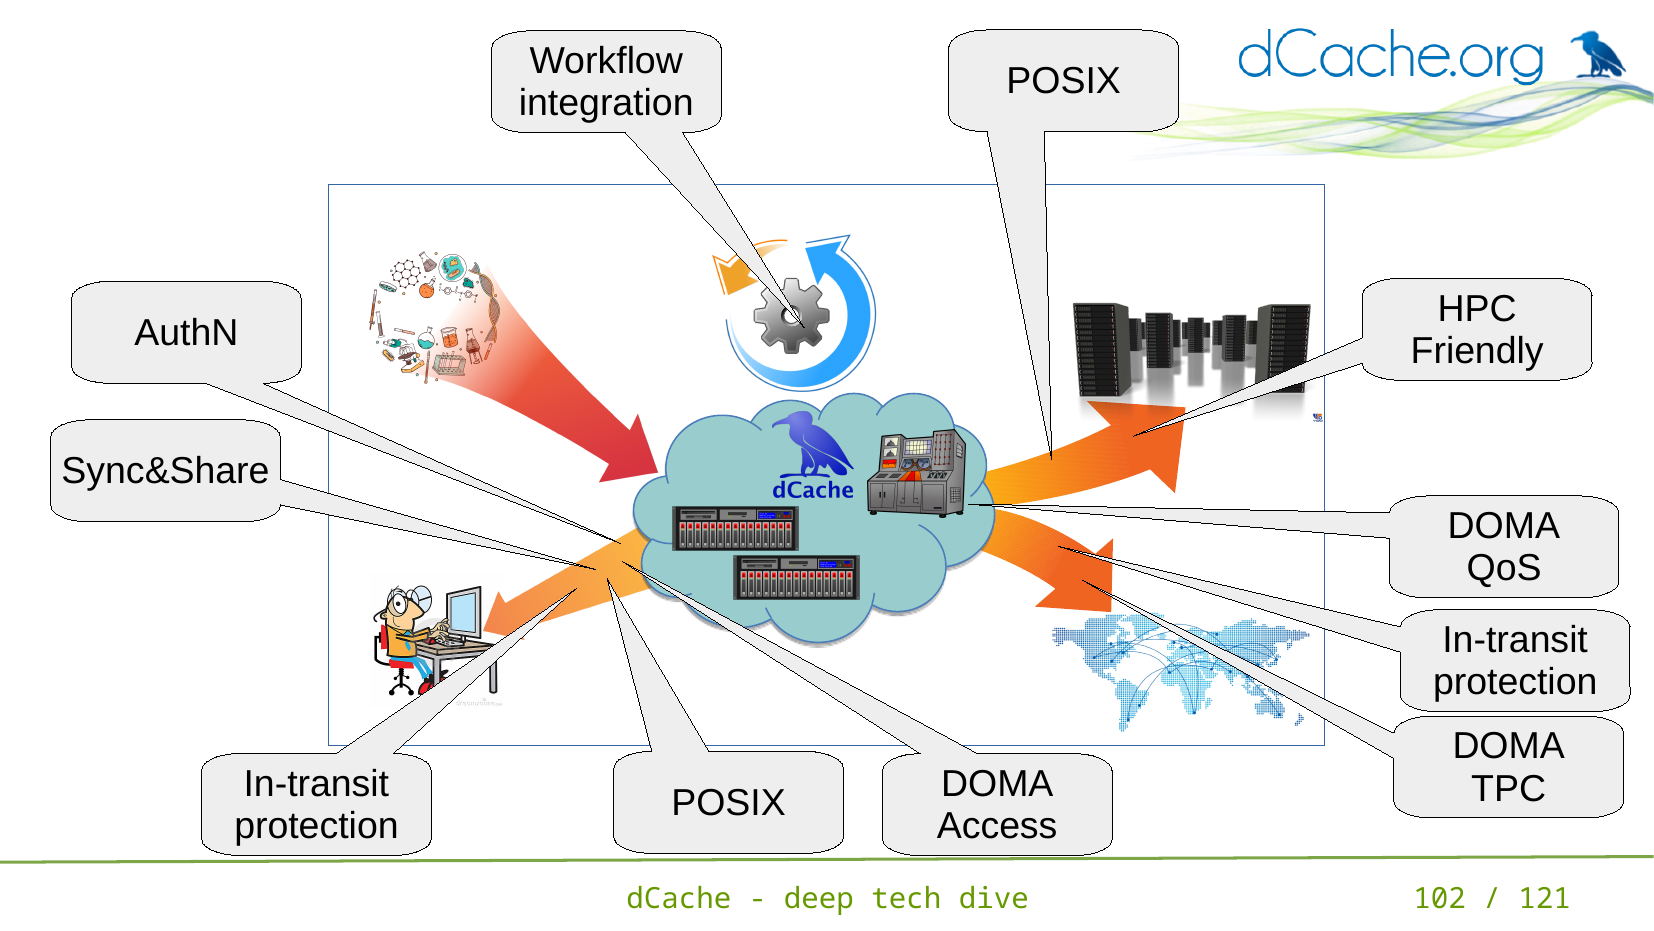

POSIX
Workflow
integration
#
HPC
Friendly
AuthN
Sync&Share
DOMA
QoS
In-transit
protection
DOMA
TPC
POSIX
In-transit
protection
DOMA
Access
dCache - deep tech dive
102